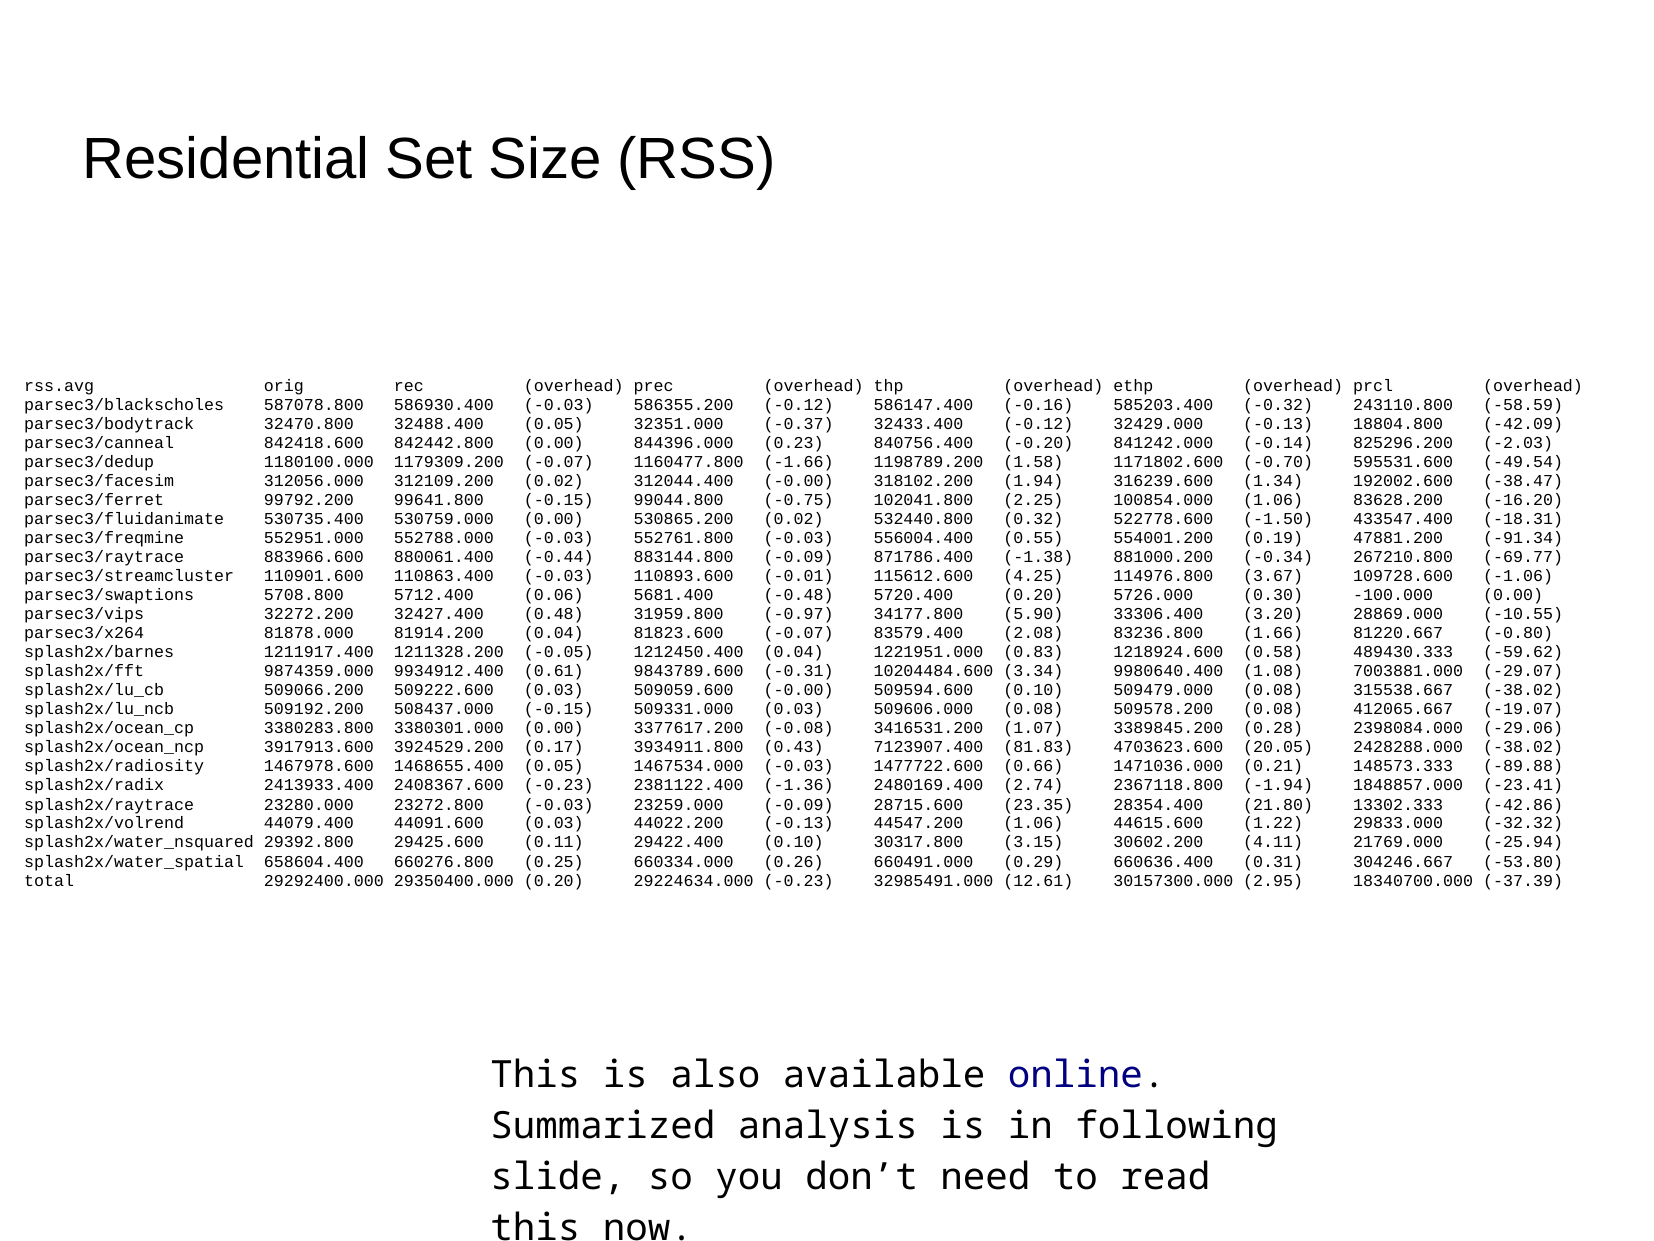

# Residential Set Size (RSS)
rss.avg orig rec (overhead) prec (overhead) thp (overhead) ethp (overhead) prcl (overhead)
parsec3/blackscholes 587078.800 586930.400 (-0.03) 586355.200 (-0.12) 586147.400 (-0.16) 585203.400 (-0.32) 243110.800 (-58.59)
parsec3/bodytrack 32470.800 32488.400 (0.05) 32351.000 (-0.37) 32433.400 (-0.12) 32429.000 (-0.13) 18804.800 (-42.09)
parsec3/canneal 842418.600 842442.800 (0.00) 844396.000 (0.23) 840756.400 (-0.20) 841242.000 (-0.14) 825296.200 (-2.03)
parsec3/dedup 1180100.000 1179309.200 (-0.07) 1160477.800 (-1.66) 1198789.200 (1.58) 1171802.600 (-0.70) 595531.600 (-49.54)
parsec3/facesim 312056.000 312109.200 (0.02) 312044.400 (-0.00) 318102.200 (1.94) 316239.600 (1.34) 192002.600 (-38.47)
parsec3/ferret 99792.200 99641.800 (-0.15) 99044.800 (-0.75) 102041.800 (2.25) 100854.000 (1.06) 83628.200 (-16.20)
parsec3/fluidanimate 530735.400 530759.000 (0.00) 530865.200 (0.02) 532440.800 (0.32) 522778.600 (-1.50) 433547.400 (-18.31)
parsec3/freqmine 552951.000 552788.000 (-0.03) 552761.800 (-0.03) 556004.400 (0.55) 554001.200 (0.19) 47881.200 (-91.34)
parsec3/raytrace 883966.600 880061.400 (-0.44) 883144.800 (-0.09) 871786.400 (-1.38) 881000.200 (-0.34) 267210.800 (-69.77)
parsec3/streamcluster 110901.600 110863.400 (-0.03) 110893.600 (-0.01) 115612.600 (4.25) 114976.800 (3.67) 109728.600 (-1.06)
parsec3/swaptions 5708.800 5712.400 (0.06) 5681.400 (-0.48) 5720.400 (0.20) 5726.000 (0.30) -100.000 (0.00)
parsec3/vips 32272.200 32427.400 (0.48) 31959.800 (-0.97) 34177.800 (5.90) 33306.400 (3.20) 28869.000 (-10.55)
parsec3/x264 81878.000 81914.200 (0.04) 81823.600 (-0.07) 83579.400 (2.08) 83236.800 (1.66) 81220.667 (-0.80)
splash2x/barnes 1211917.400 1211328.200 (-0.05) 1212450.400 (0.04) 1221951.000 (0.83) 1218924.600 (0.58) 489430.333 (-59.62)
splash2x/fft 9874359.000 9934912.400 (0.61) 9843789.600 (-0.31) 10204484.600 (3.34) 9980640.400 (1.08) 7003881.000 (-29.07)
splash2x/lu_cb 509066.200 509222.600 (0.03) 509059.600 (-0.00) 509594.600 (0.10) 509479.000 (0.08) 315538.667 (-38.02)
splash2x/lu_ncb 509192.200 508437.000 (-0.15) 509331.000 (0.03) 509606.000 (0.08) 509578.200 (0.08) 412065.667 (-19.07)
splash2x/ocean_cp 3380283.800 3380301.000 (0.00) 3377617.200 (-0.08) 3416531.200 (1.07) 3389845.200 (0.28) 2398084.000 (-29.06)
splash2x/ocean_ncp 3917913.600 3924529.200 (0.17) 3934911.800 (0.43) 7123907.400 (81.83) 4703623.600 (20.05) 2428288.000 (-38.02)
splash2x/radiosity 1467978.600 1468655.400 (0.05) 1467534.000 (-0.03) 1477722.600 (0.66) 1471036.000 (0.21) 148573.333 (-89.88)
splash2x/radix 2413933.400 2408367.600 (-0.23) 2381122.400 (-1.36) 2480169.400 (2.74) 2367118.800 (-1.94) 1848857.000 (-23.41)
splash2x/raytrace 23280.000 23272.800 (-0.03) 23259.000 (-0.09) 28715.600 (23.35) 28354.400 (21.80) 13302.333 (-42.86)
splash2x/volrend 44079.400 44091.600 (0.03) 44022.200 (-0.13) 44547.200 (1.06) 44615.600 (1.22) 29833.000 (-32.32)
splash2x/water_nsquared 29392.800 29425.600 (0.11) 29422.400 (0.10) 30317.800 (3.15) 30602.200 (4.11) 21769.000 (-25.94)
splash2x/water_spatial 658604.400 660276.800 (0.25) 660334.000 (0.26) 660491.000 (0.29) 660636.400 (0.31) 304246.667 (-53.80)
total 29292400.000 29350400.000 (0.20) 29224634.000 (-0.23) 32985491.000 (12.61) 30157300.000 (2.95) 18340700.000 (-37.39)
This is also available online.
Summarized analysis is in following slide, so you don’t need to read this now.